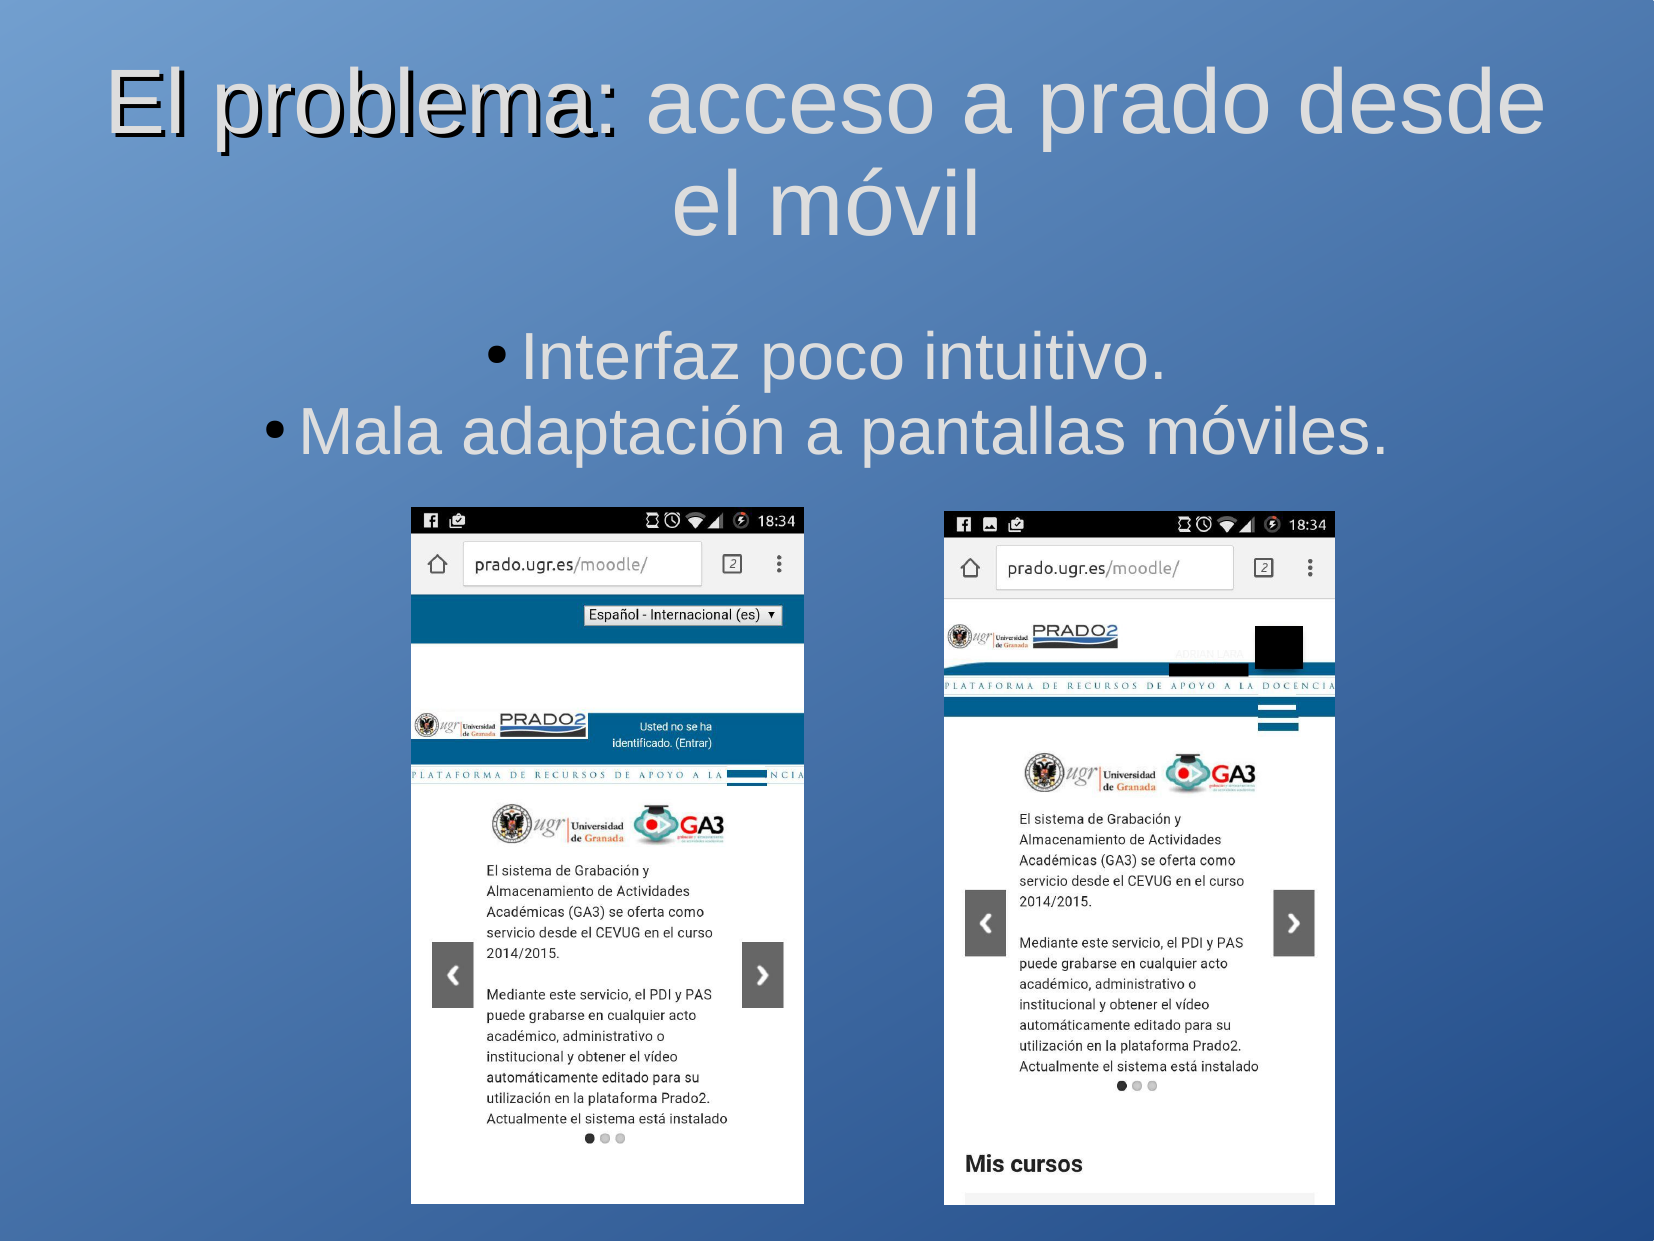

# El problema: acceso a prado desde el móvil
Interfaz poco intuitivo.
Mala adaptación a pantallas móviles.